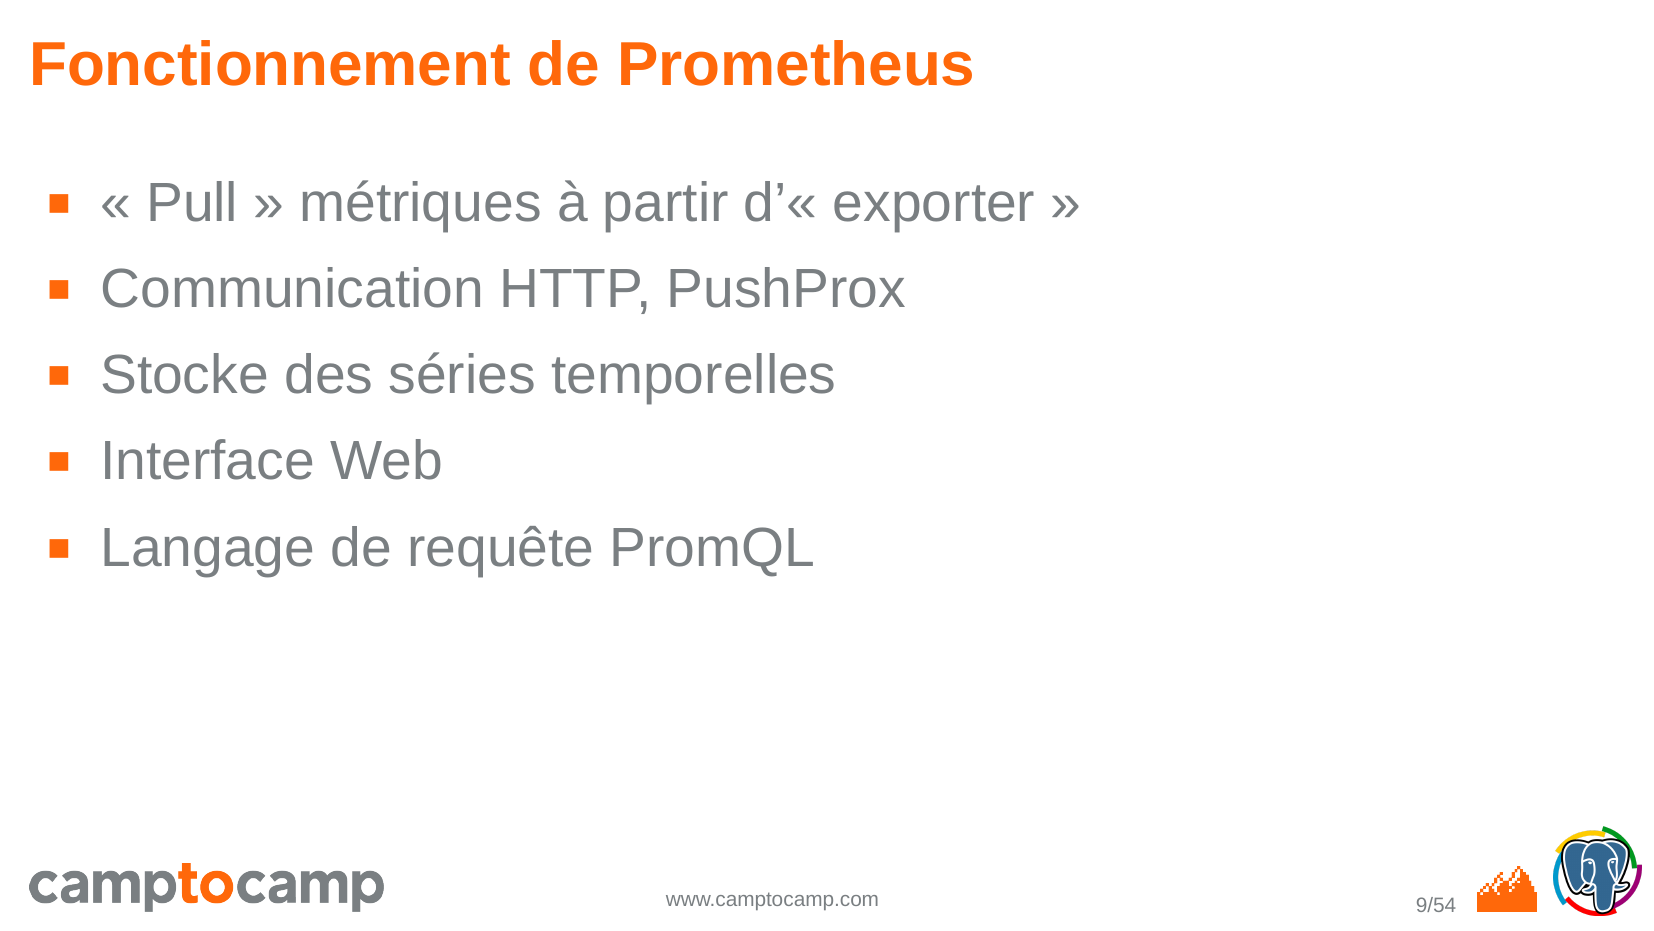

# Fonctionnement de Prometheus
« Pull » métriques à partir d’« exporter »
Communication HTTP, PushProx
Stocke des séries temporelles
Interface Web
Langage de requête PromQL